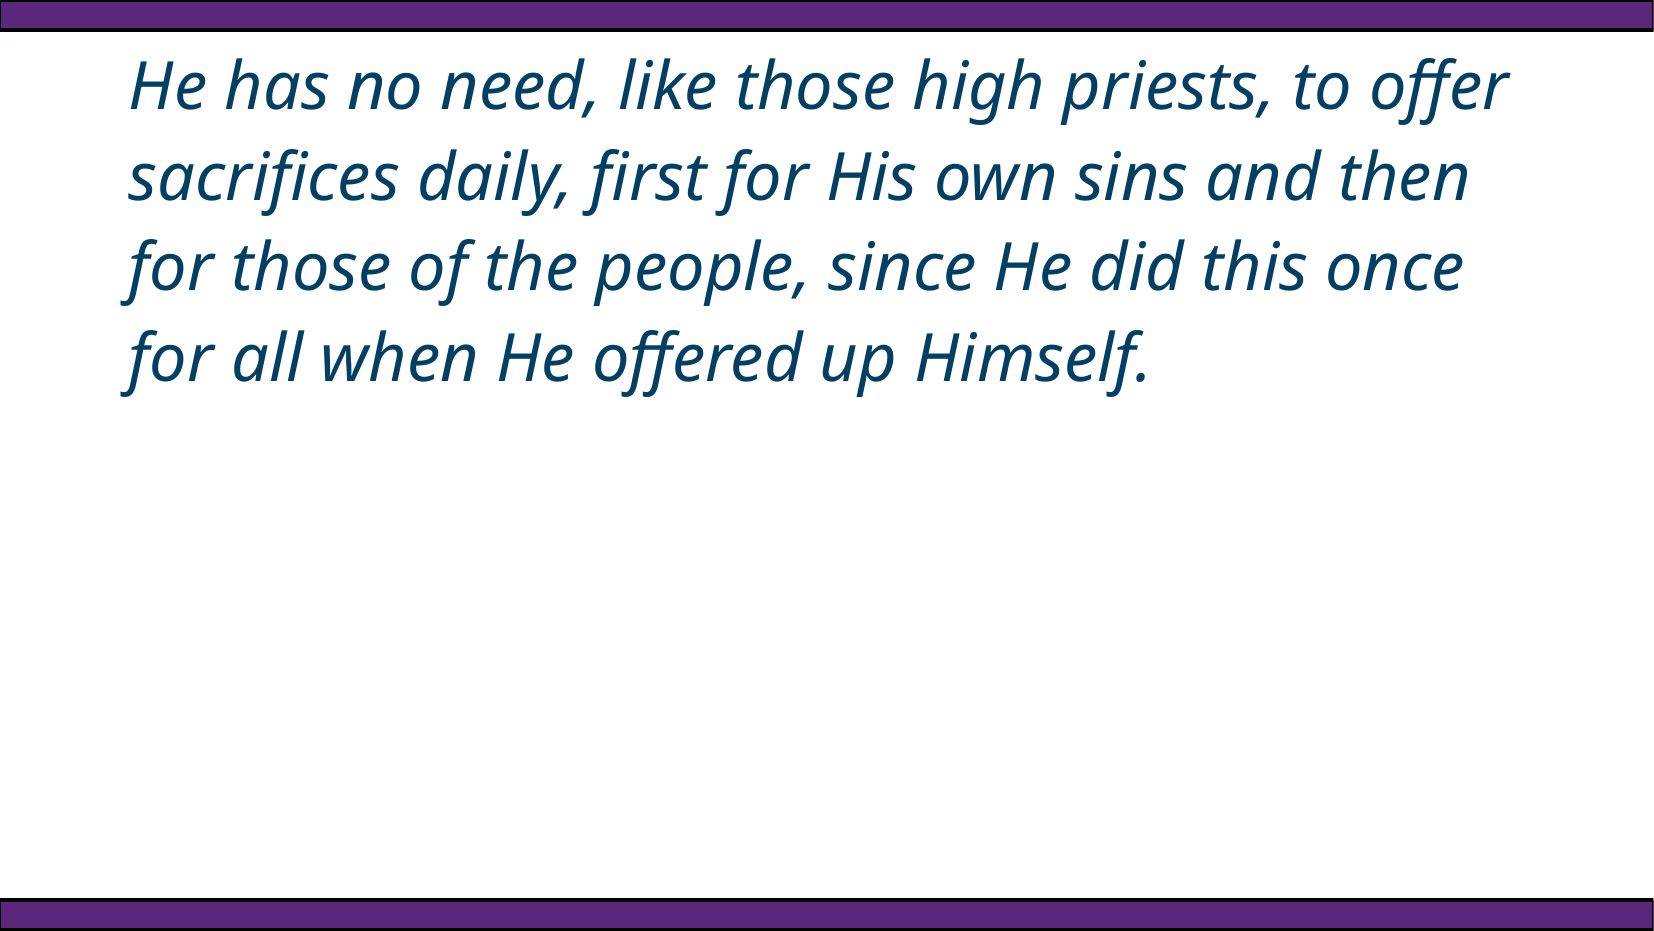

He has no need, like those high priests, to offer
 sacrifices daily, first for His own sins and then
 for those of the people, since He did this once
 for all when He offered up Himself.